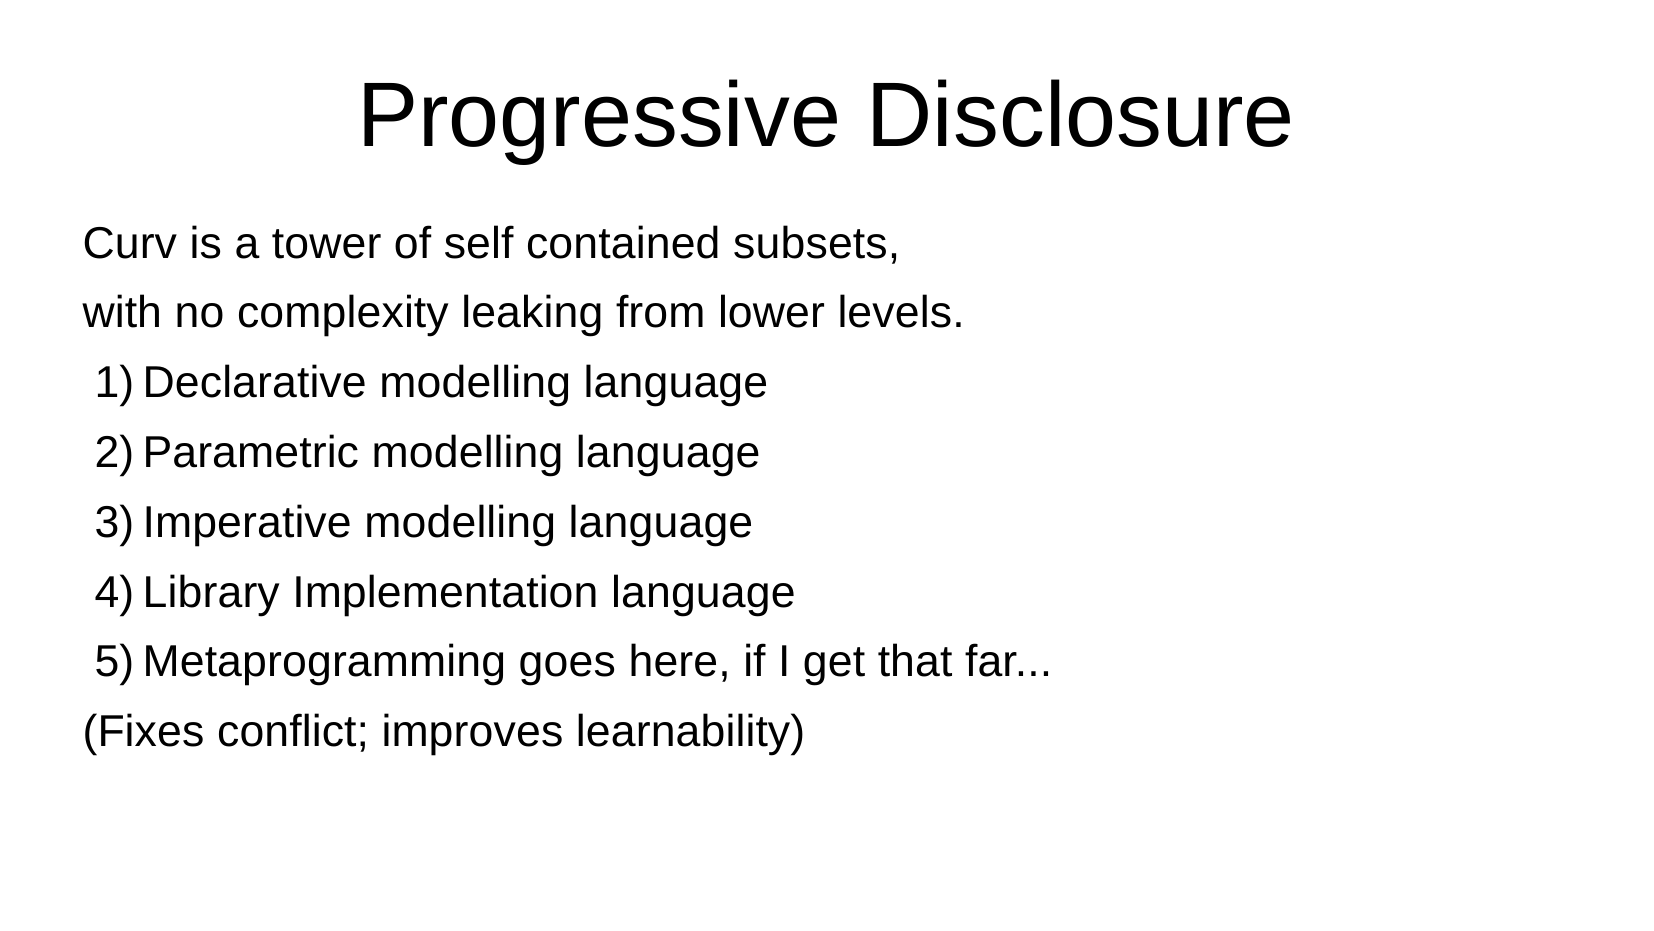

# Progressive Disclosure
Curv is a tower of self contained subsets,
with no complexity leaking from lower levels.
 Declarative modelling language
 Parametric modelling language
 Imperative modelling language
 Library Implementation language
 Metaprogramming goes here, if I get that far...
(Fixes conflict; improves learnability)